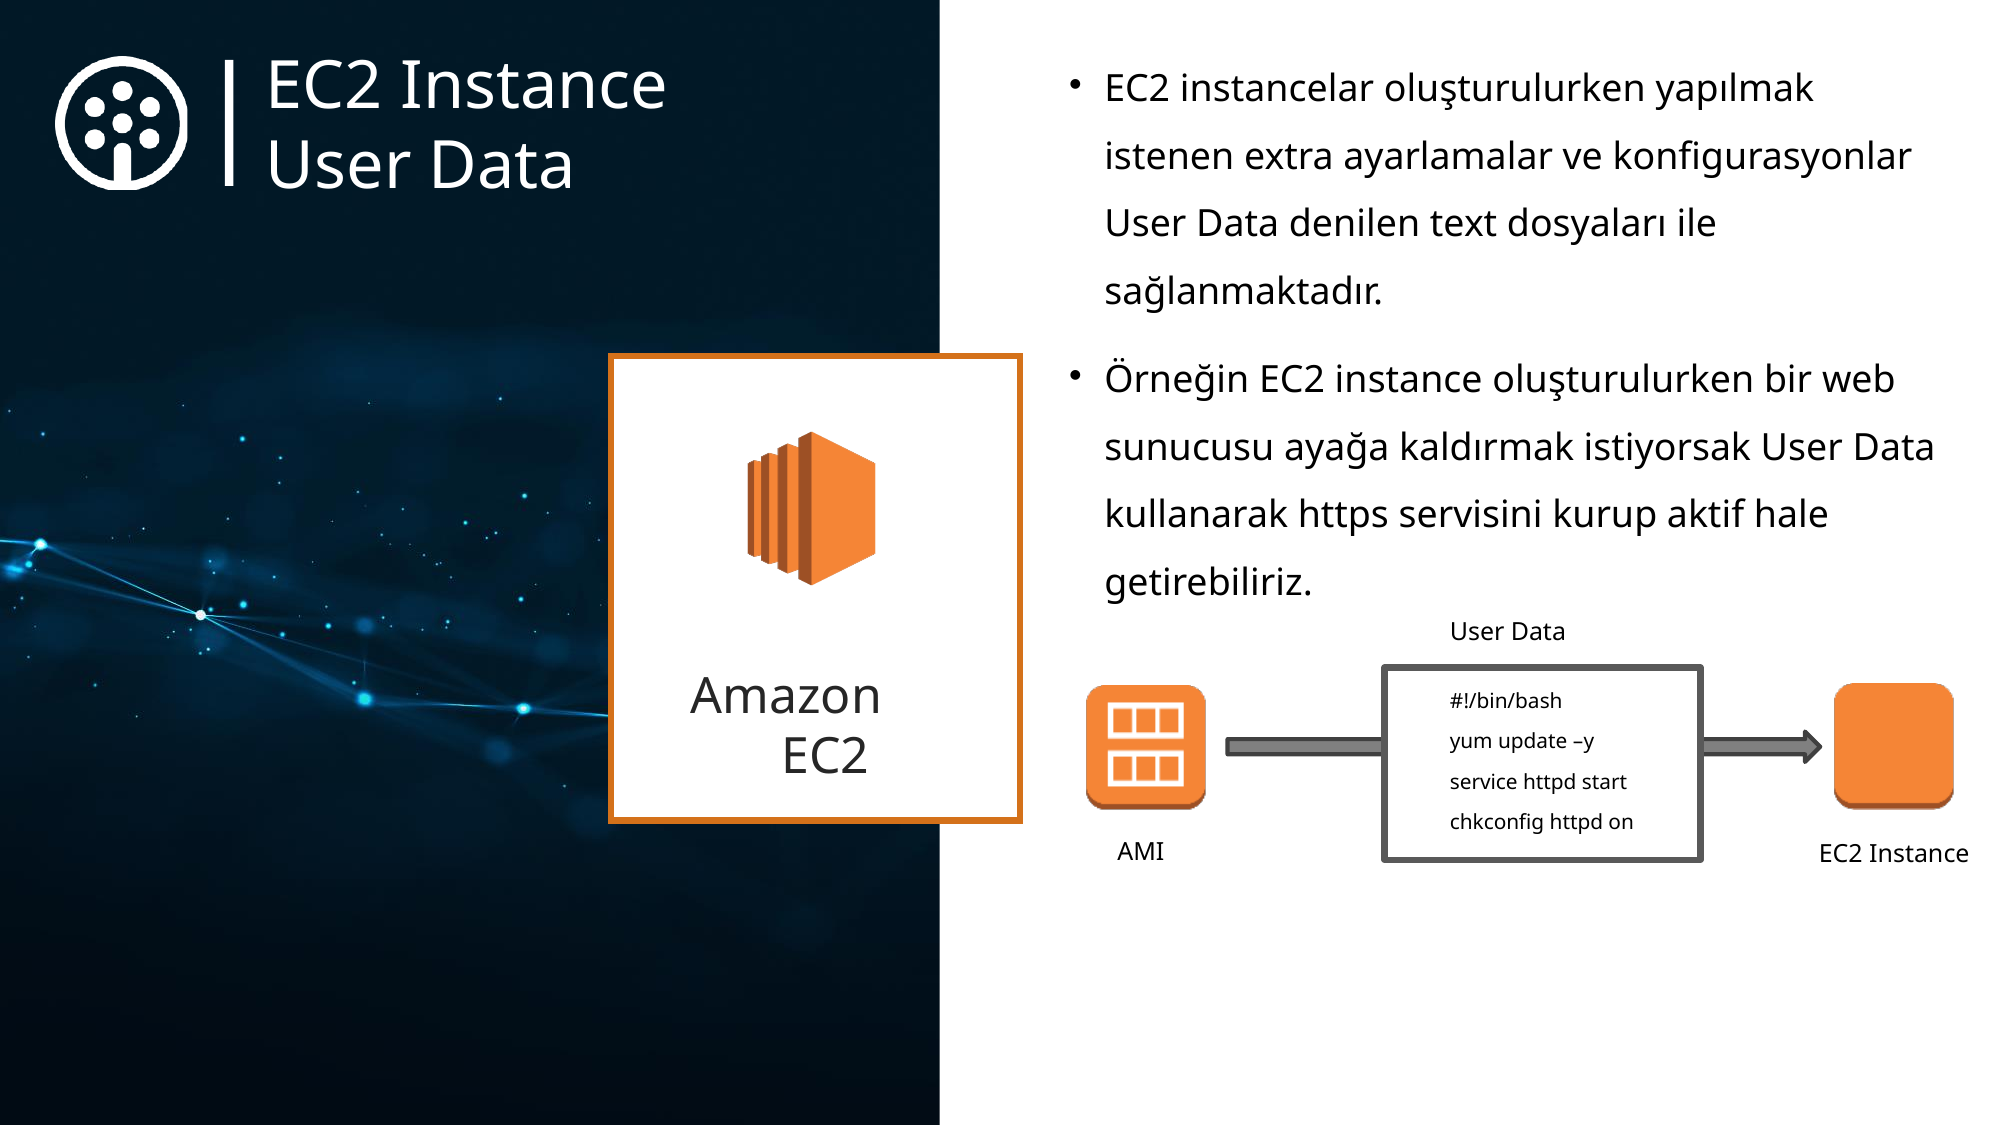

EC2 instancelar oluşturulurken yapılmak istenen extra ayarlamalar ve konfigurasyonlar User Data denilen text dosyaları ile sağlanmaktadır.
Örneğin EC2 instance oluşturulurken bir web sunucusu ayağa kaldırmak istiyorsak User Data kullanarak https servisini kurup aktif hale getirebiliriz.
EC2 Instance
User Data
 Amazon
 EC2
User Data
#!/bin/bash
yum update –y
service httpd start
chkconfig httpd on
AMI
EC2 Instance